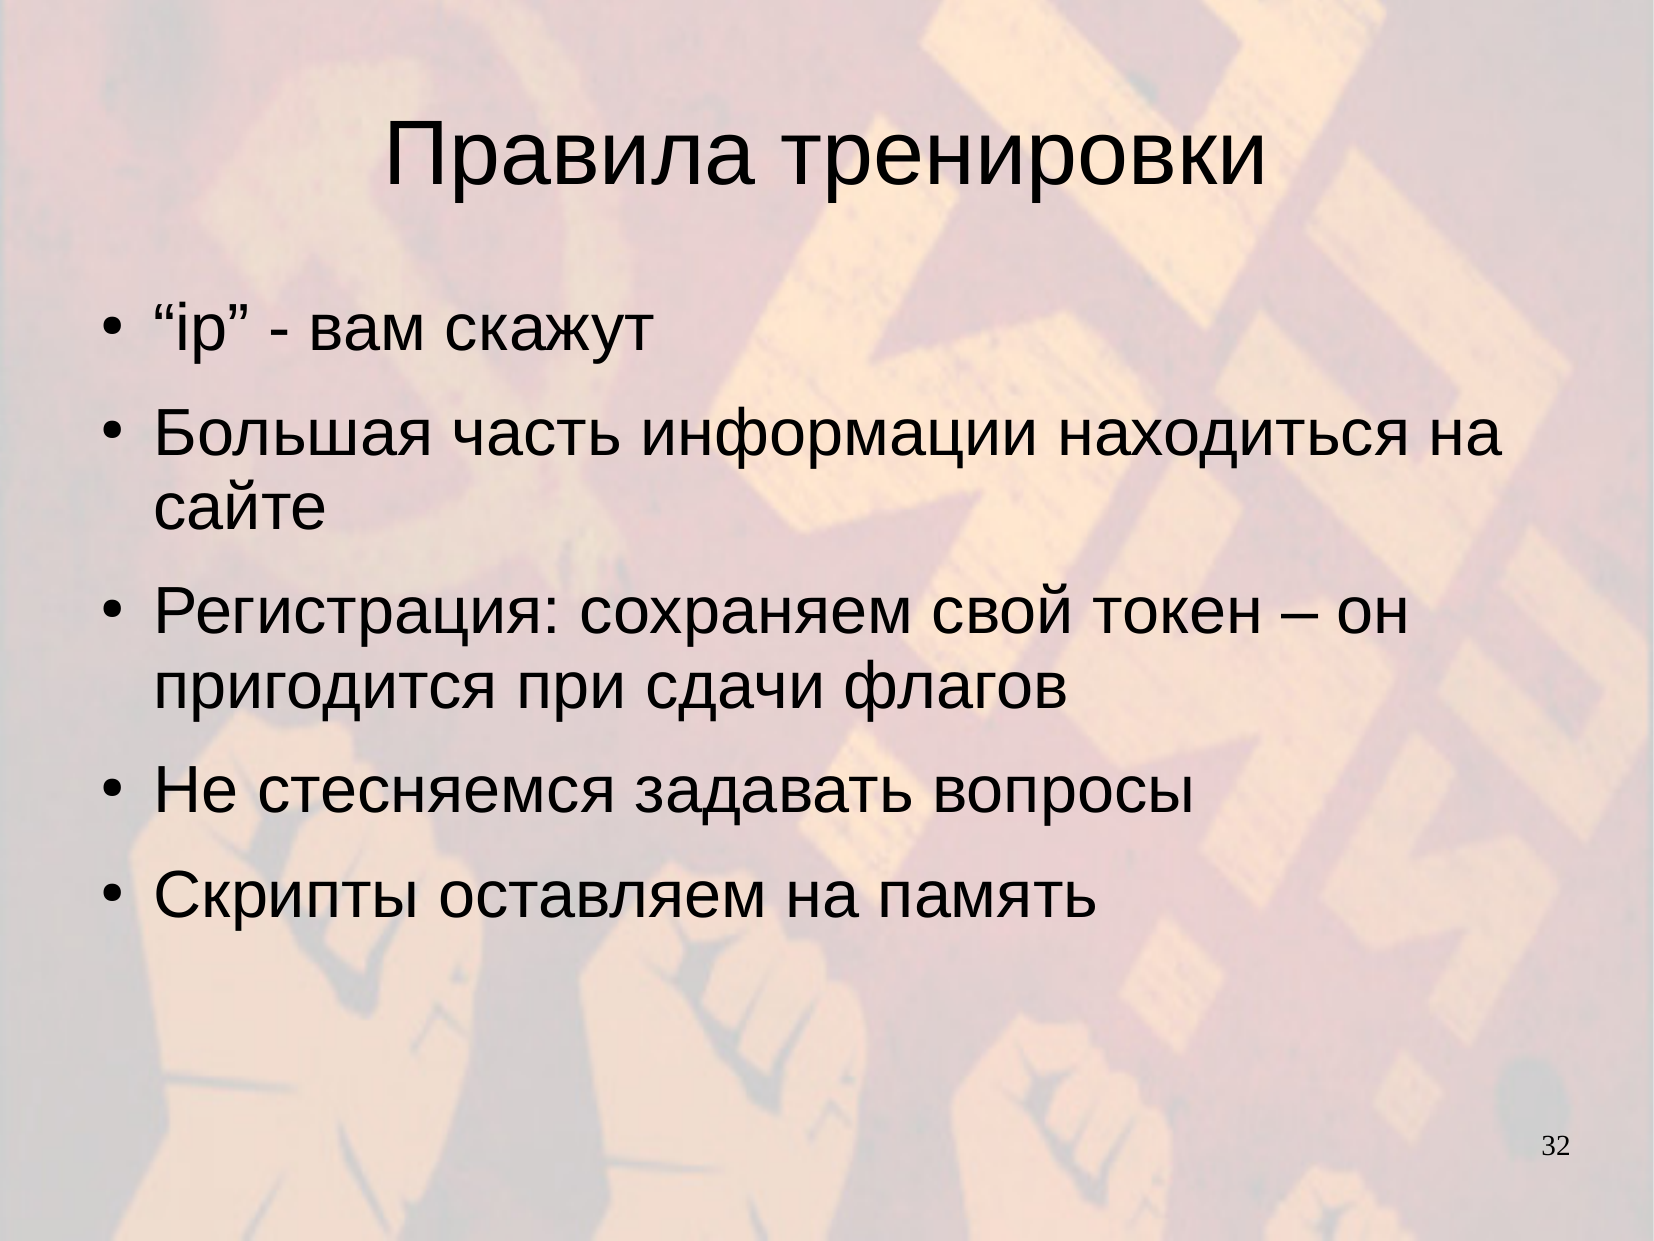

# Правила тренировки
“ip” - вам скажут
Большая часть информации находиться на сайте
Регистрация: сохраняем свой токен – он пригодится при сдачи флагов
Не стесняемся задавать вопросы
Скрипты оставляем на память
32